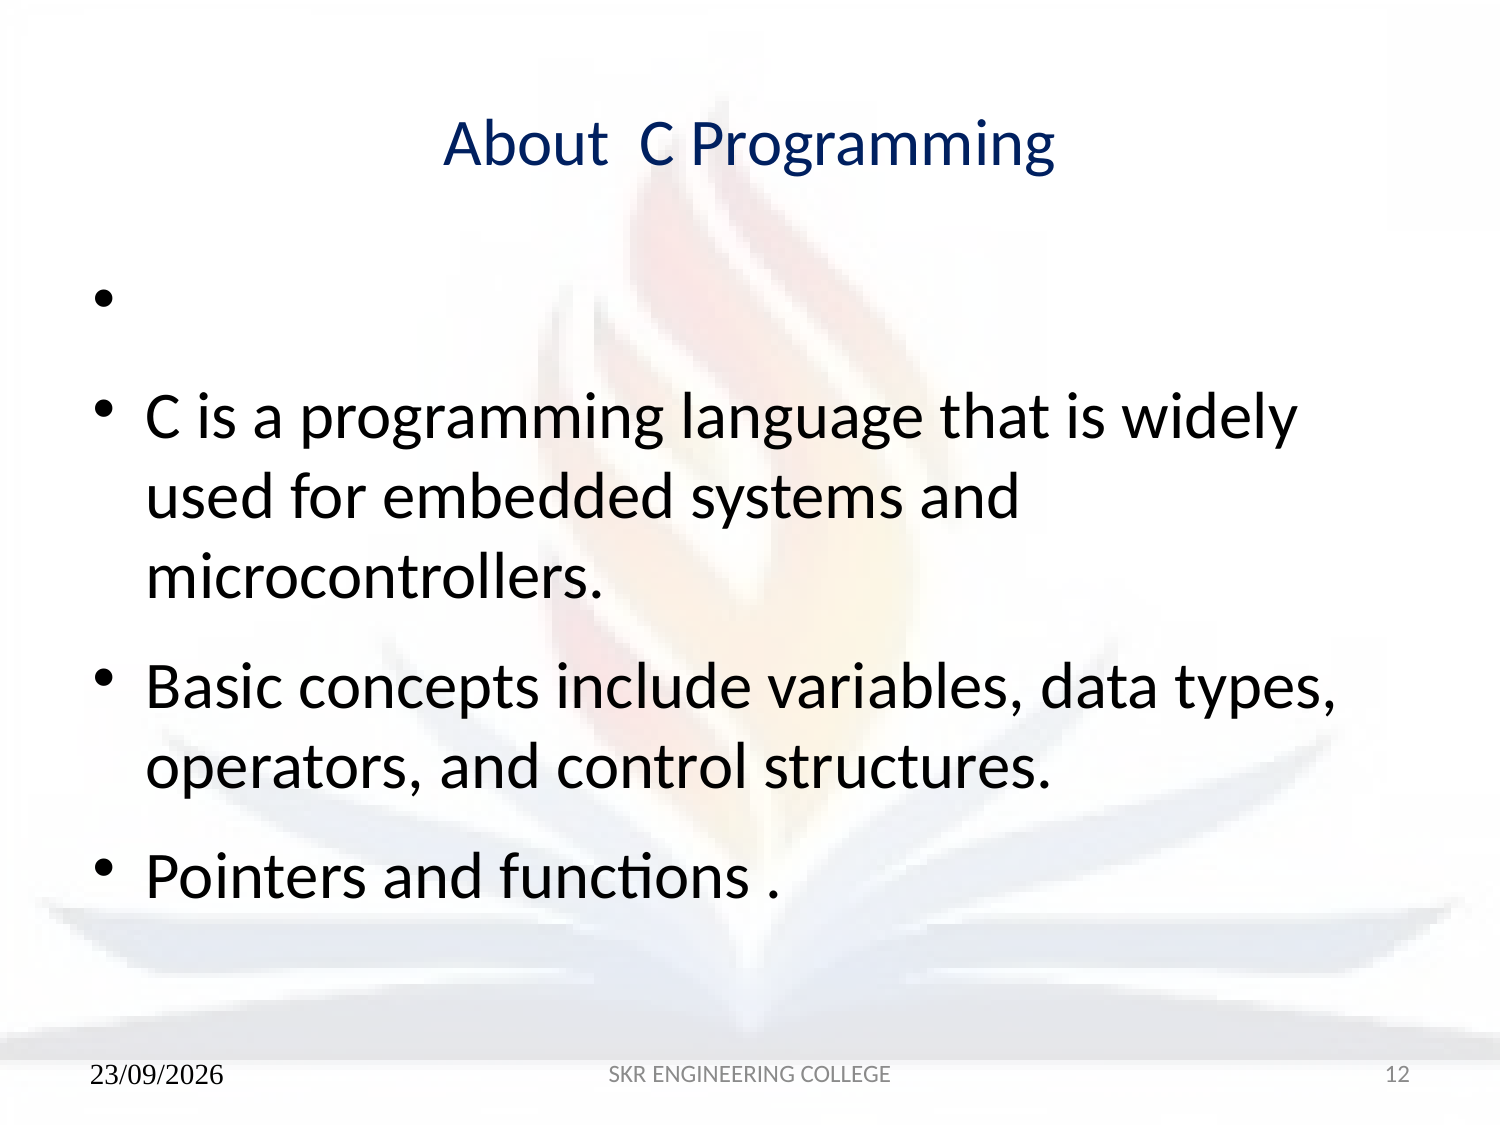

# About C Programming
C is a programming language that is widely used for embedded systems and microcontrollers.
Basic concepts include variables, data types, operators, and control structures.
Pointers and functions .
SKR ENGINEERING COLLEGE
12